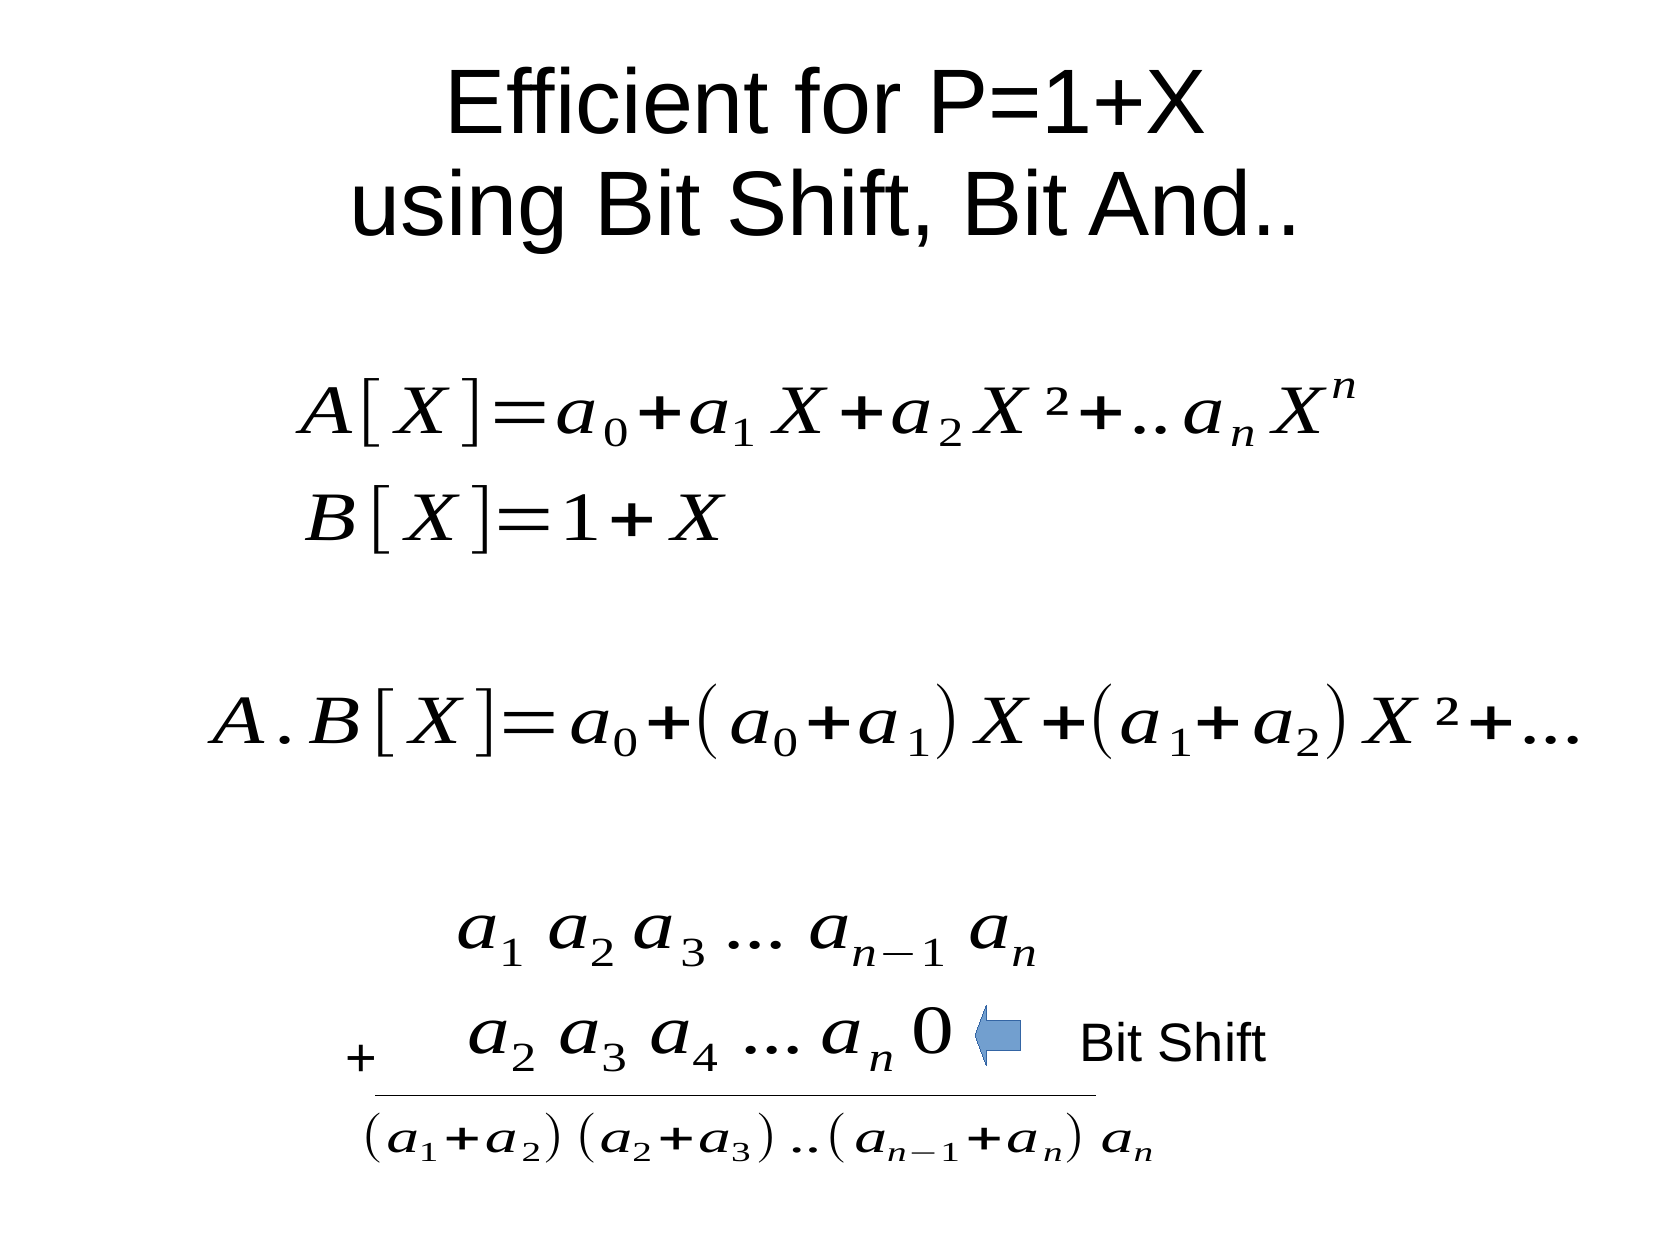

# Efficient for P=1+X using Bit Shift, Bit And..
Bit Shift
+